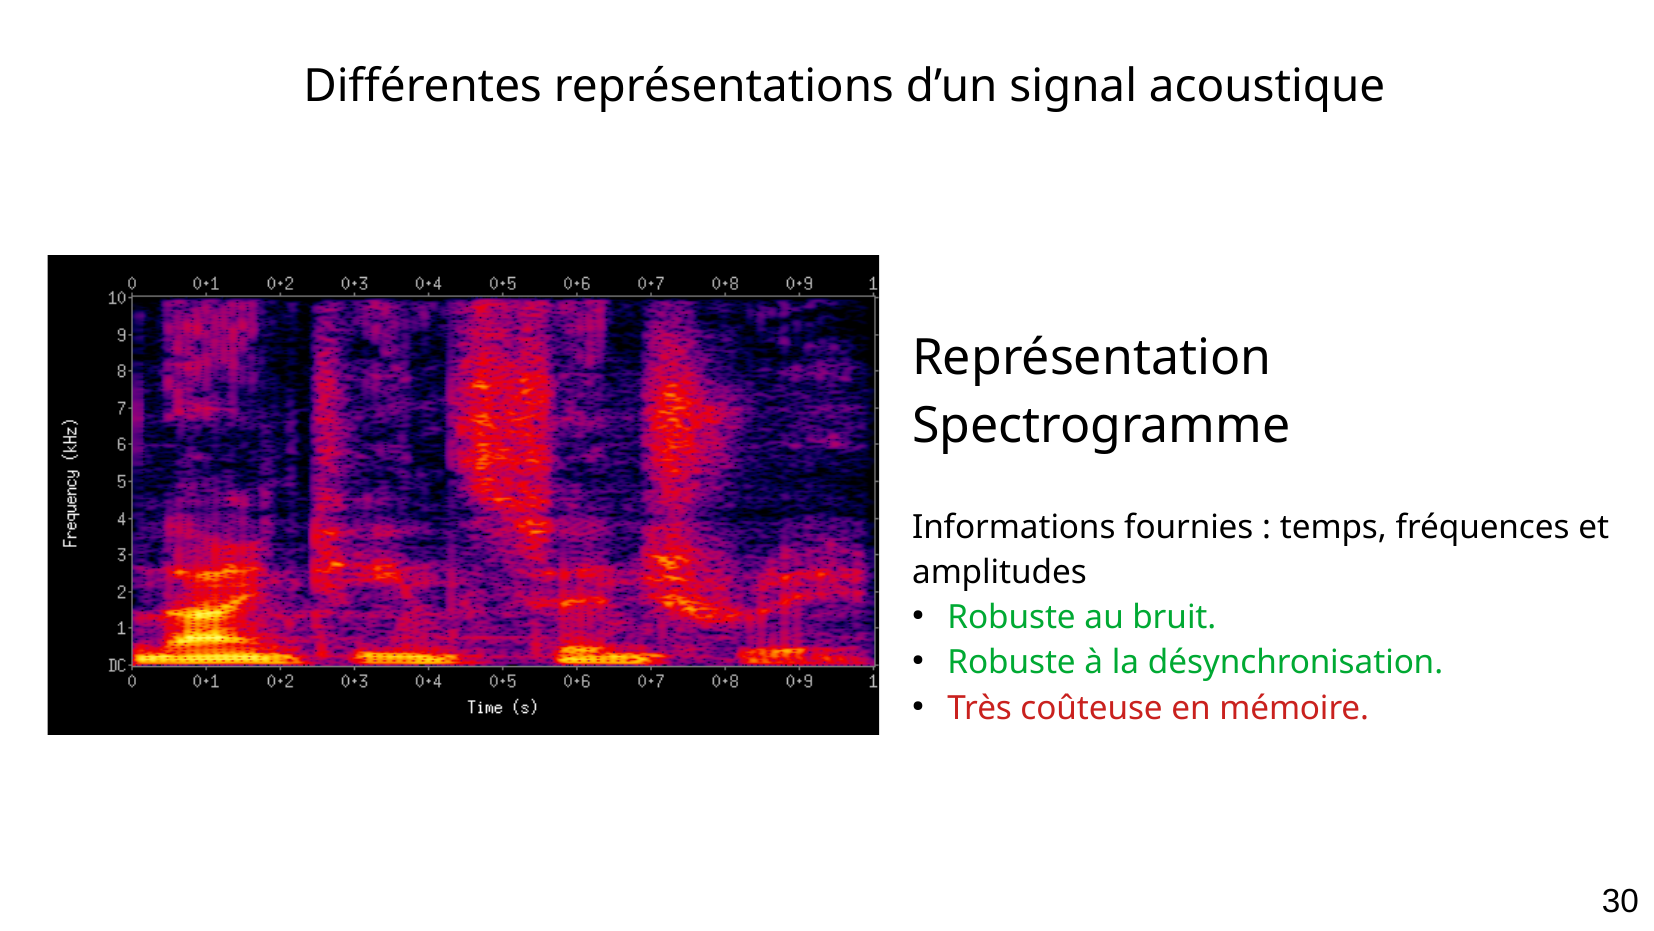

Différentes représentations d’un signal acoustique
Représentation Spectrogramme
Informations fournies : temps, fréquences et amplitudes
Robuste au bruit.
Robuste à la désynchronisation.
Très coûteuse en mémoire.